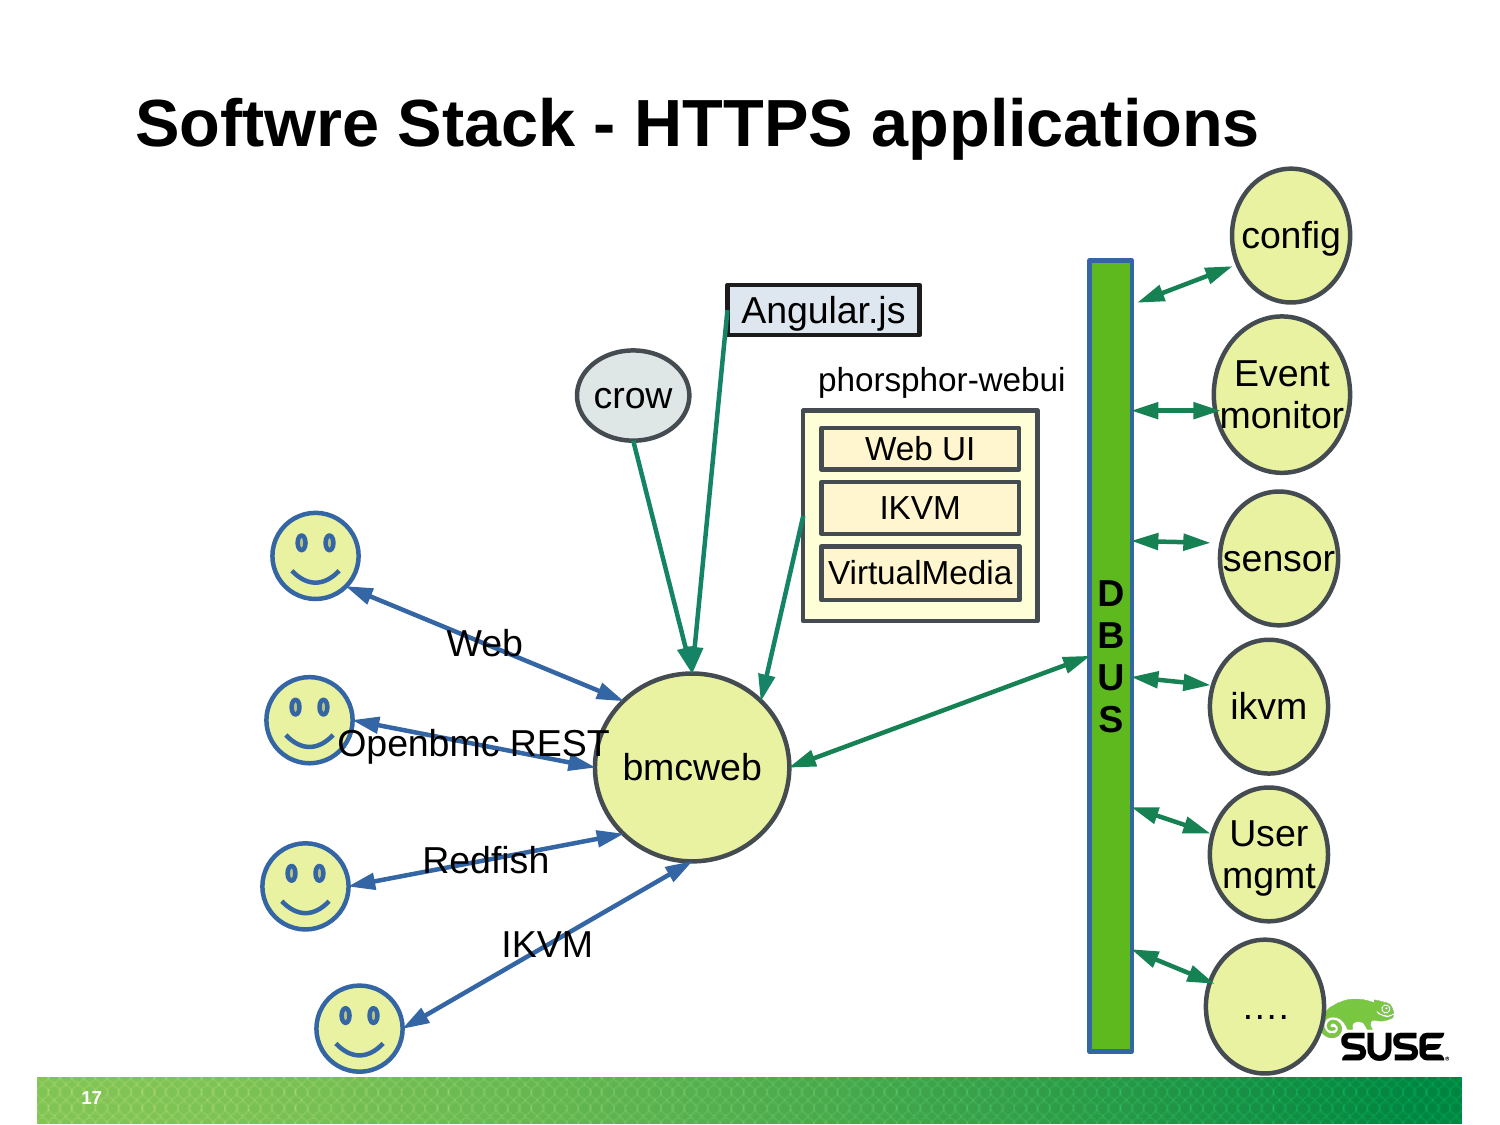

# Softwre Stack - HTTPS applications
config
D
B
U
S
Angular.js
Event
monitor
crow
phorsphor-webui
Web UI
IKVM
sensor
VirtualMedia
ikvm
bmcweb
User
mgmt
….